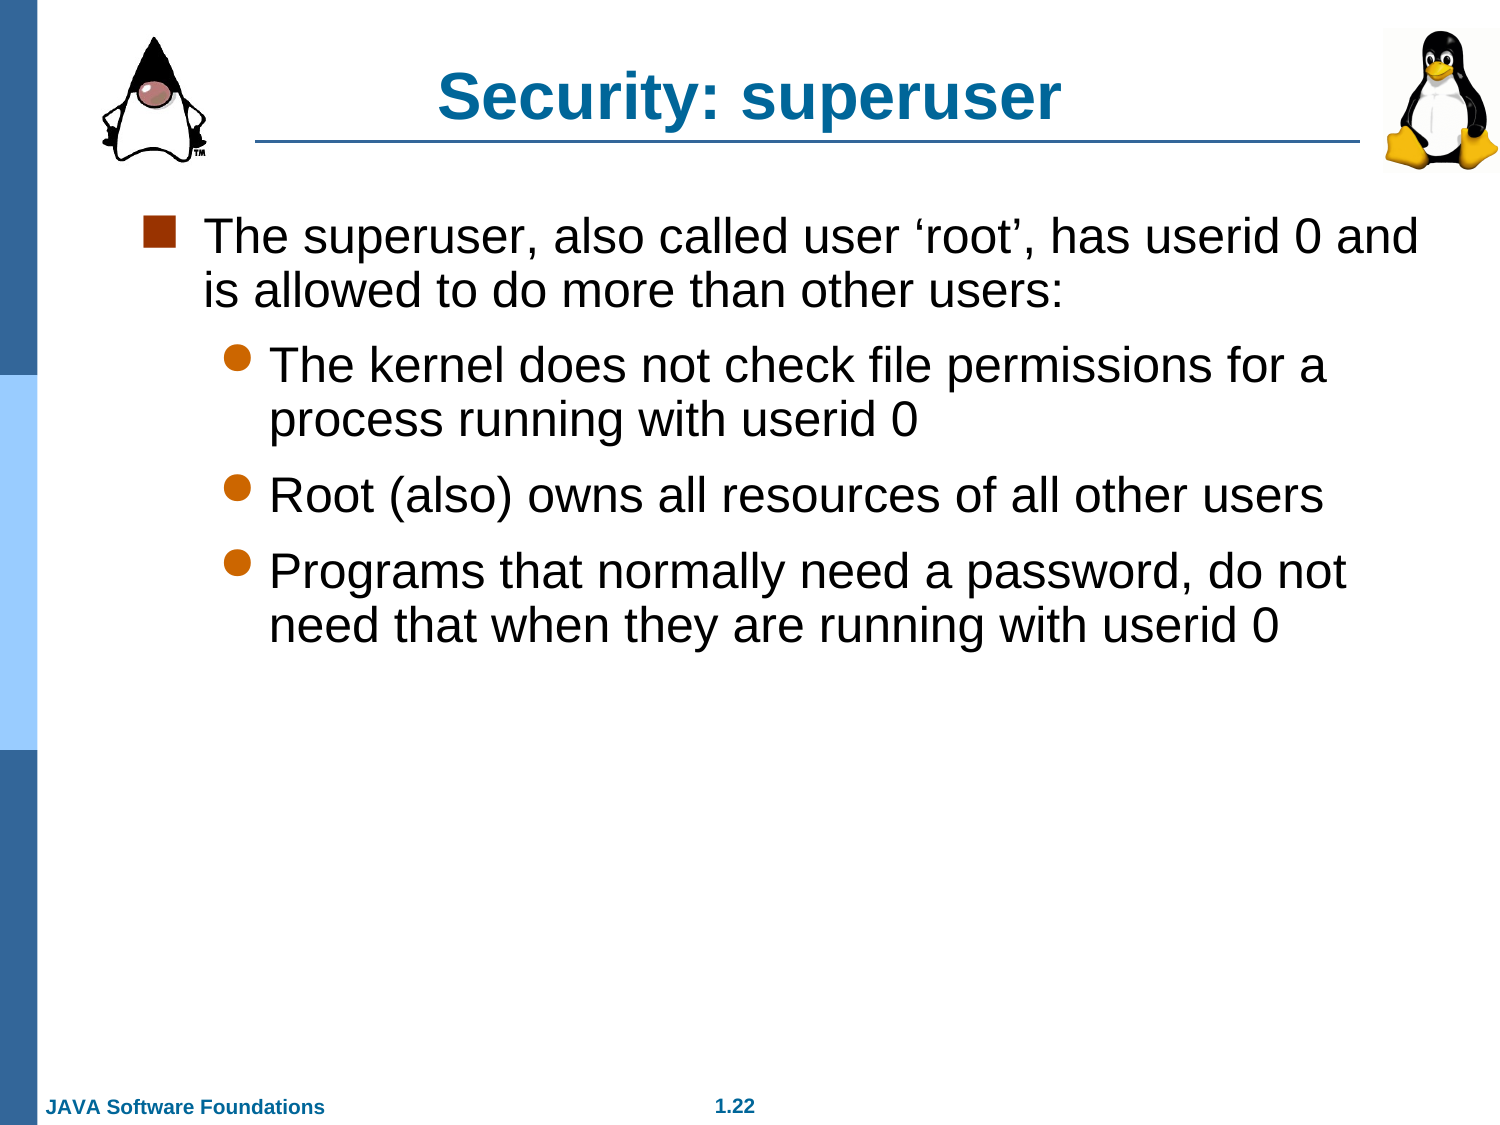

# Security: superuser
The superuser, also called user ‘root’, has userid 0 and is allowed to do more than other users:
The kernel does not check file permissions for a process running with userid 0
Root (also) owns all resources of all other users
Programs that normally need a password, do not need that when they are running with userid 0